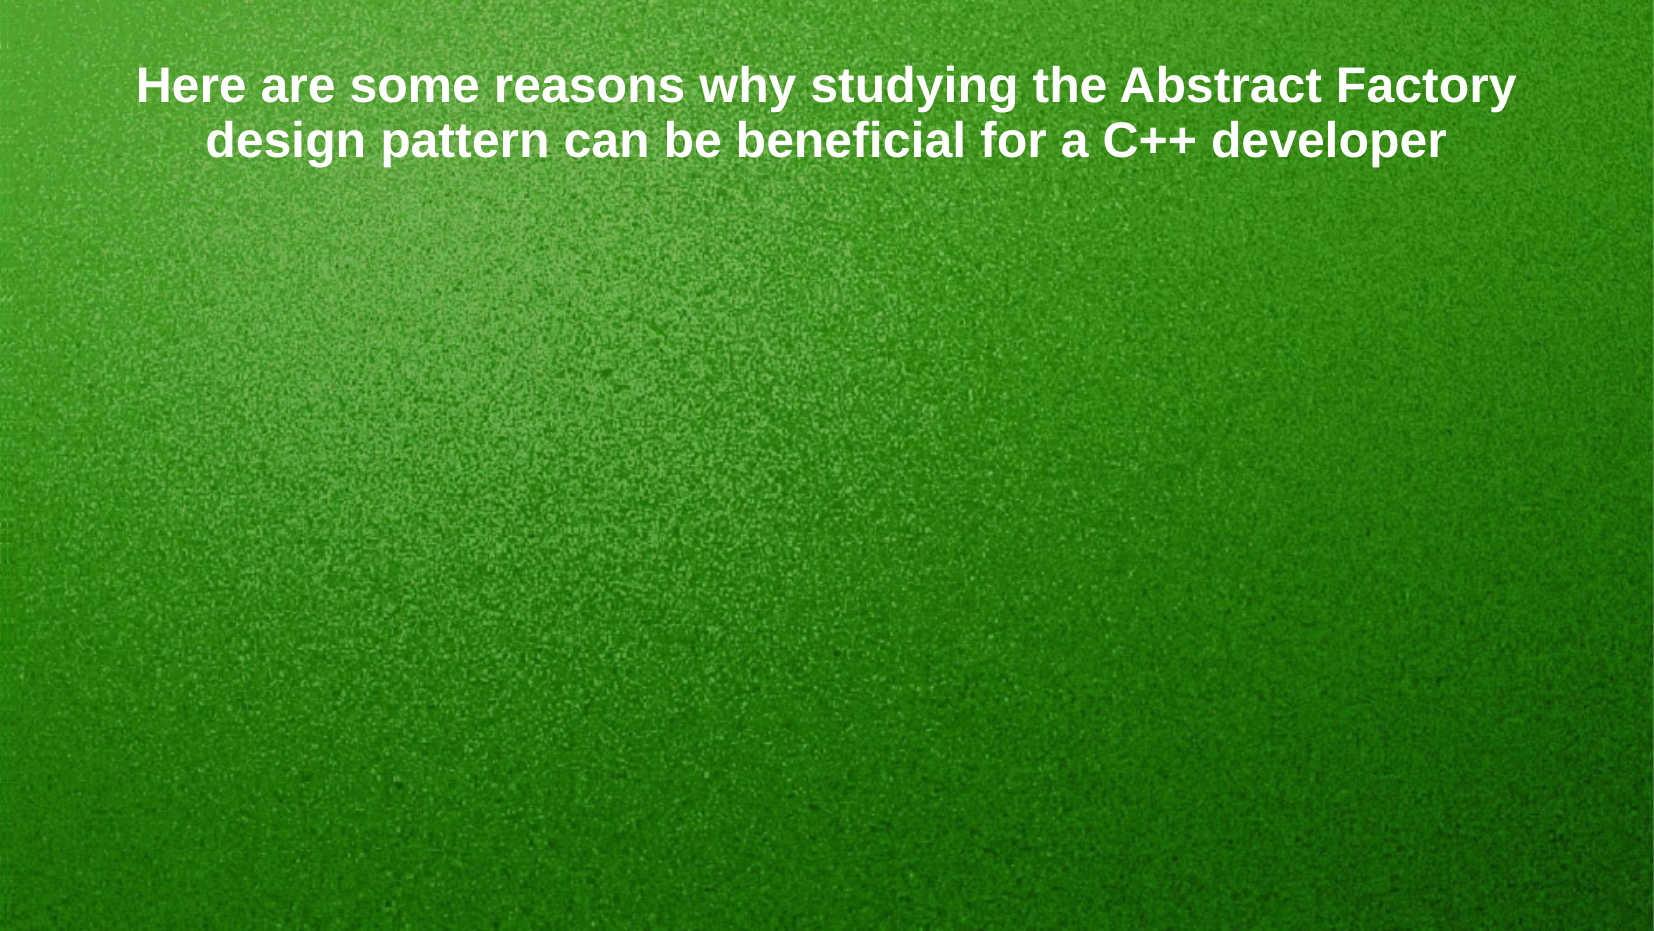

# Here are some reasons why studying the Abstract Factory design pattern can be beneficial for a C++ developer